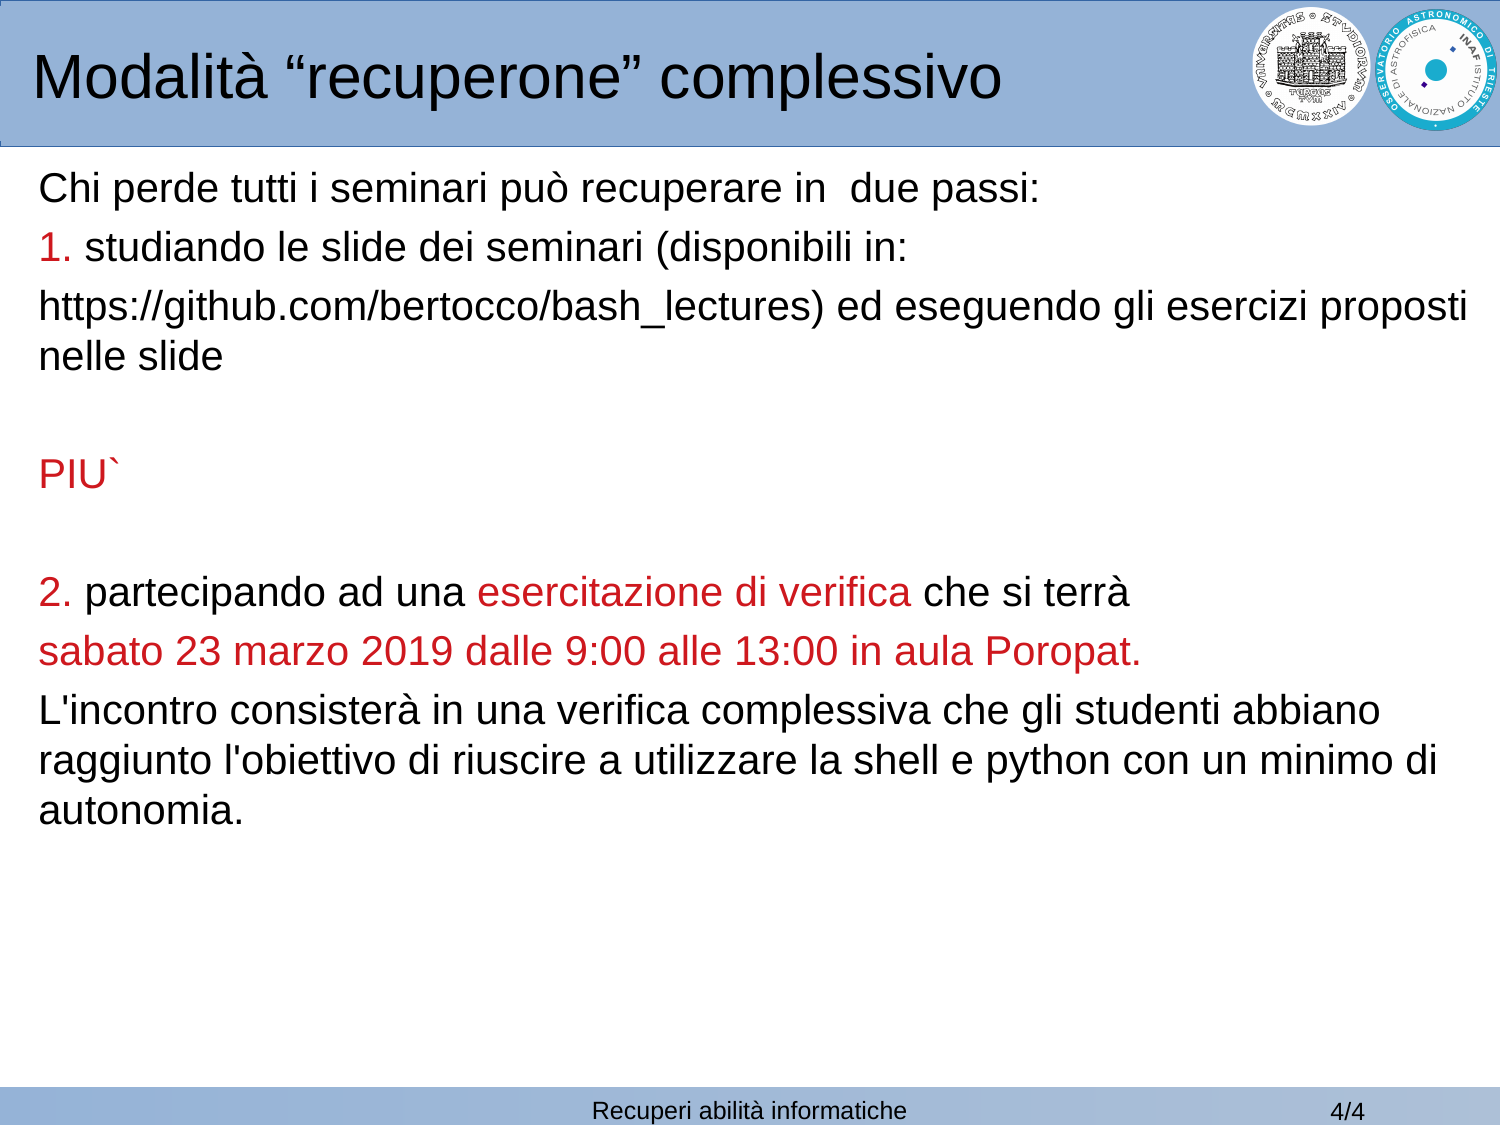

Modalità “recuperone” complessivo
# Chi perde tutti i seminari può recuperare in due passi:
1. studiando le slide dei seminari (disponibili in:
https://github.com/bertocco/bash_lectures) ed eseguendo gli esercizi proposti nelle slide
PIU`
2. partecipando ad una esercitazione di verifica che si terrà
sabato 23 marzo 2019 dalle 9:00 alle 13:00 in aula Poropat.
L'incontro consisterà in una verifica complessiva che gli studenti abbiano raggiunto l'obiettivo di riuscire a utilizzare la shell e python con un minimo di autonomia.